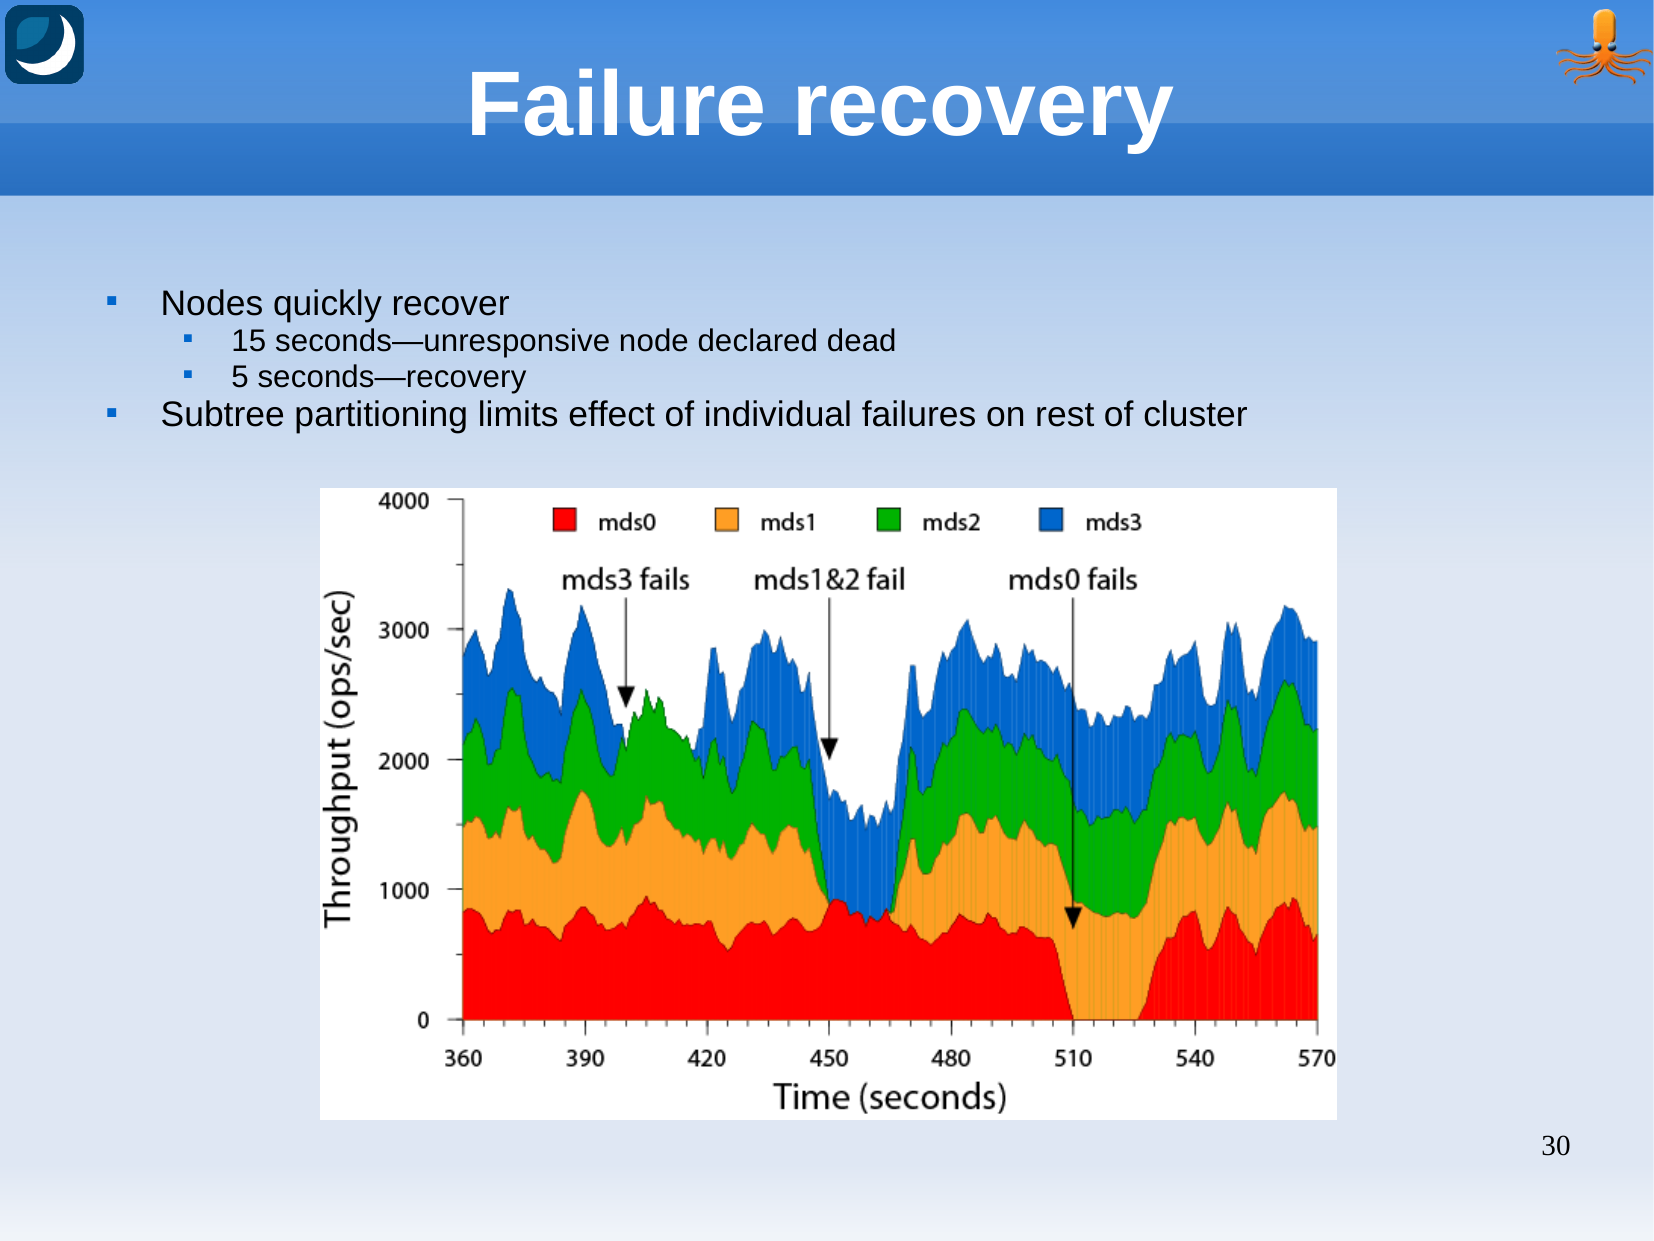

# Failure recovery
Nodes quickly recover
15 seconds—unresponsive node declared dead
5 seconds—recovery
Subtree partitioning limits effect of individual failures on rest of cluster
30